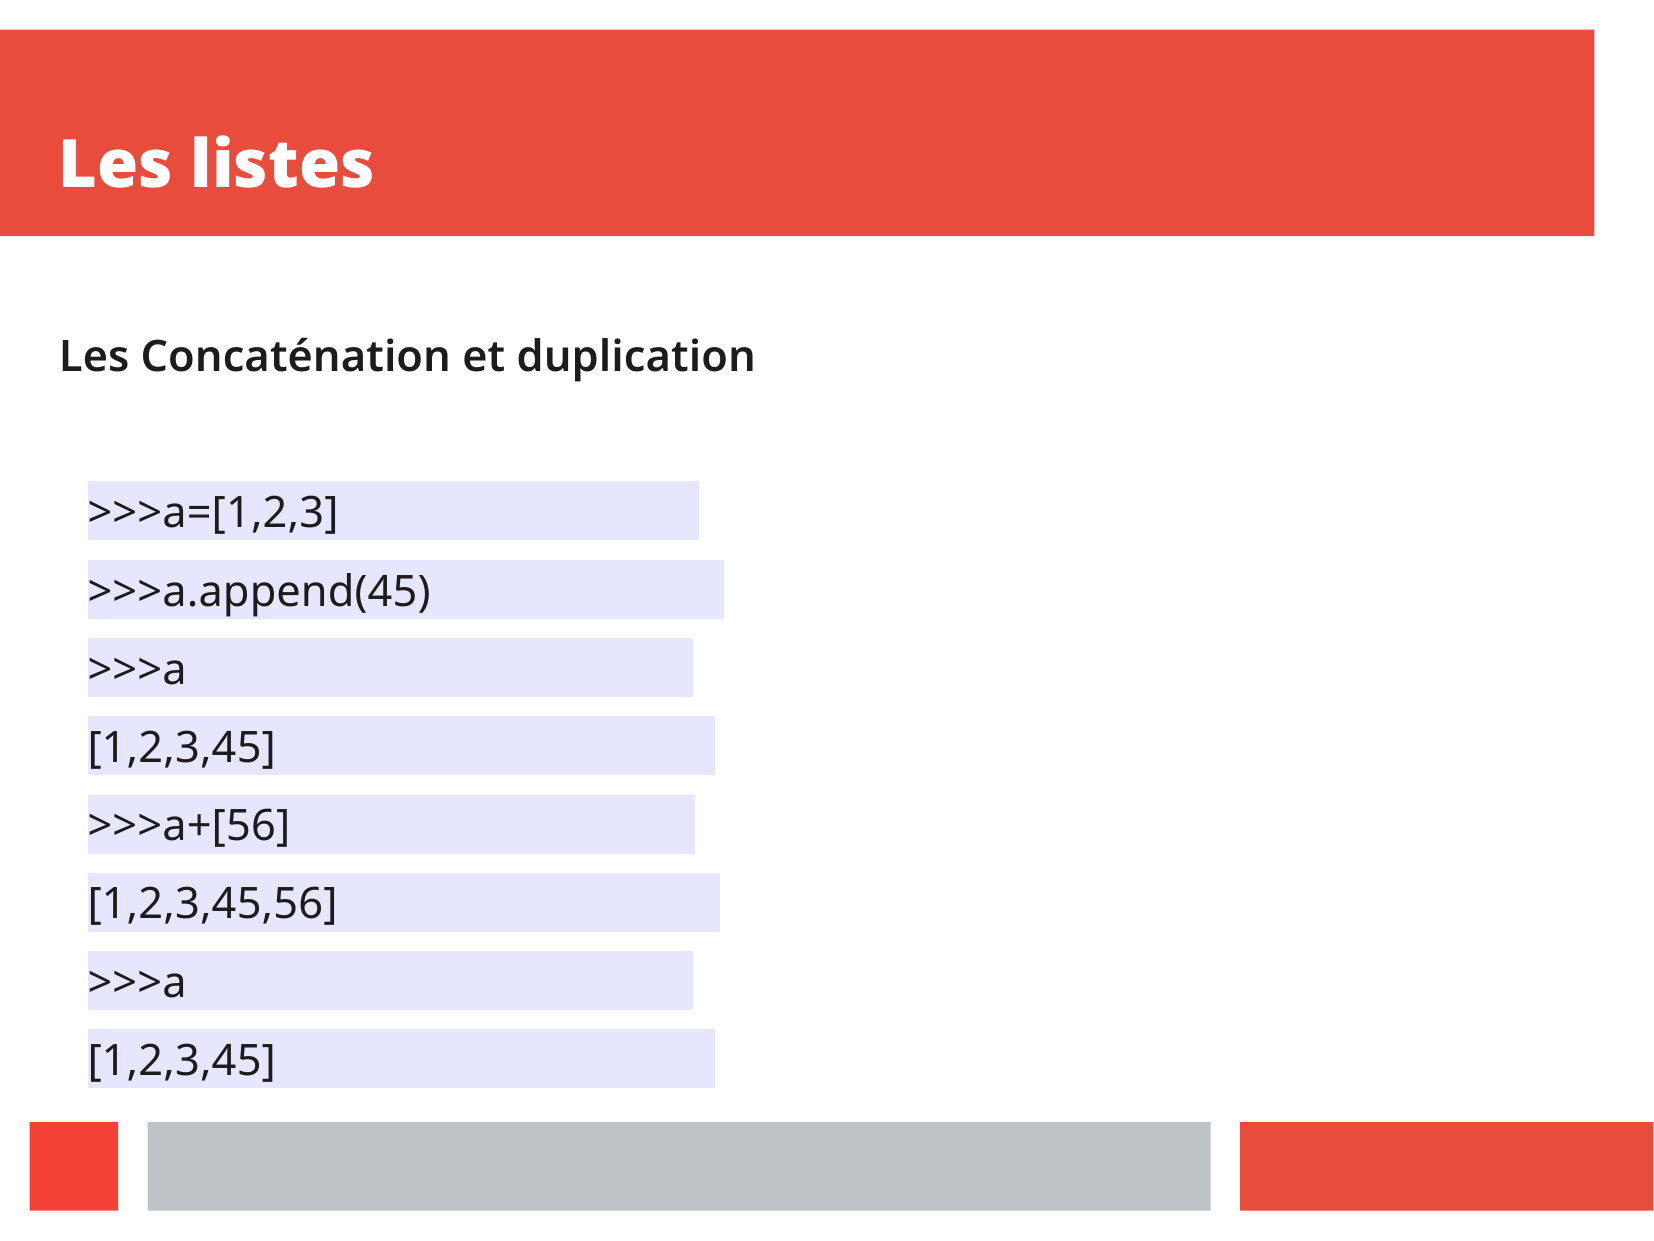

# Les listes
Les Concaténation et duplication
>>>a=[1,2,3]
>>>a.append(45)
>>>a
[1,2,3,45]
>>>a+[56]
[1,2,3,45,56]
>>>a
[1,2,3,45]